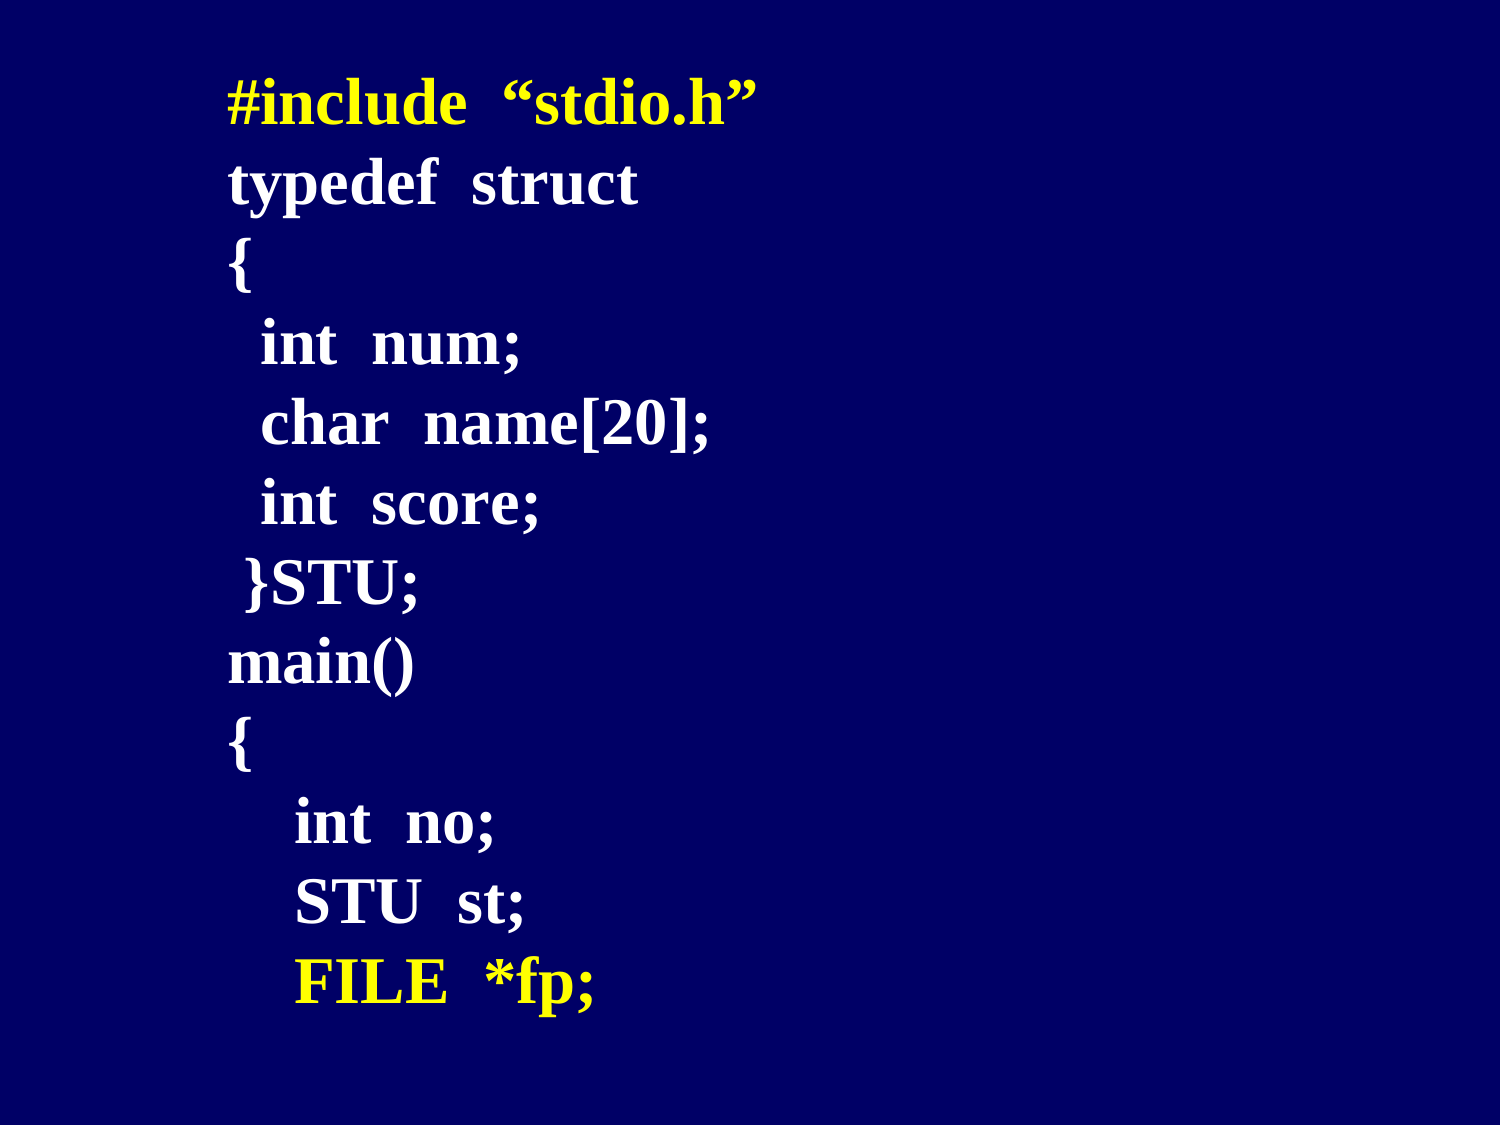

#include “stdio.h”
typedef struct
{
 int num;
 char name[20];
 int score;
 }STU;
main()
{
 int no;
 STU st;
 FILE *fp;